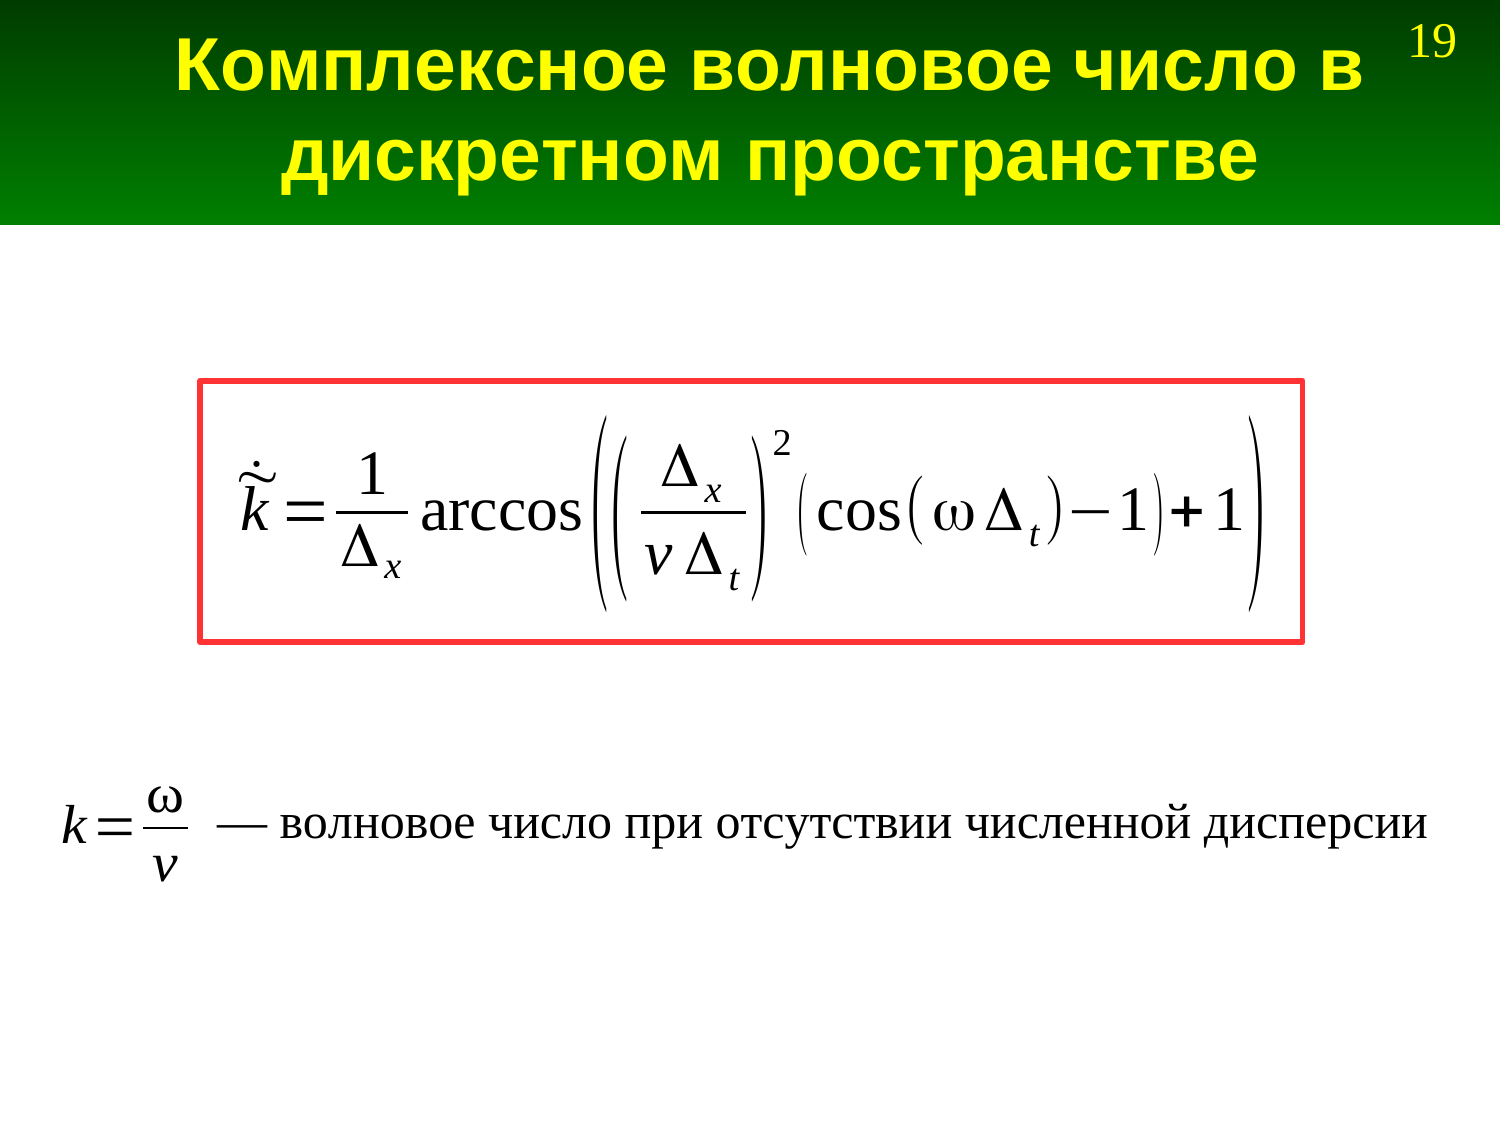

# Комплексное волновое число в дискретном пространстве
— волновое число при отсутствии численной дисперсии